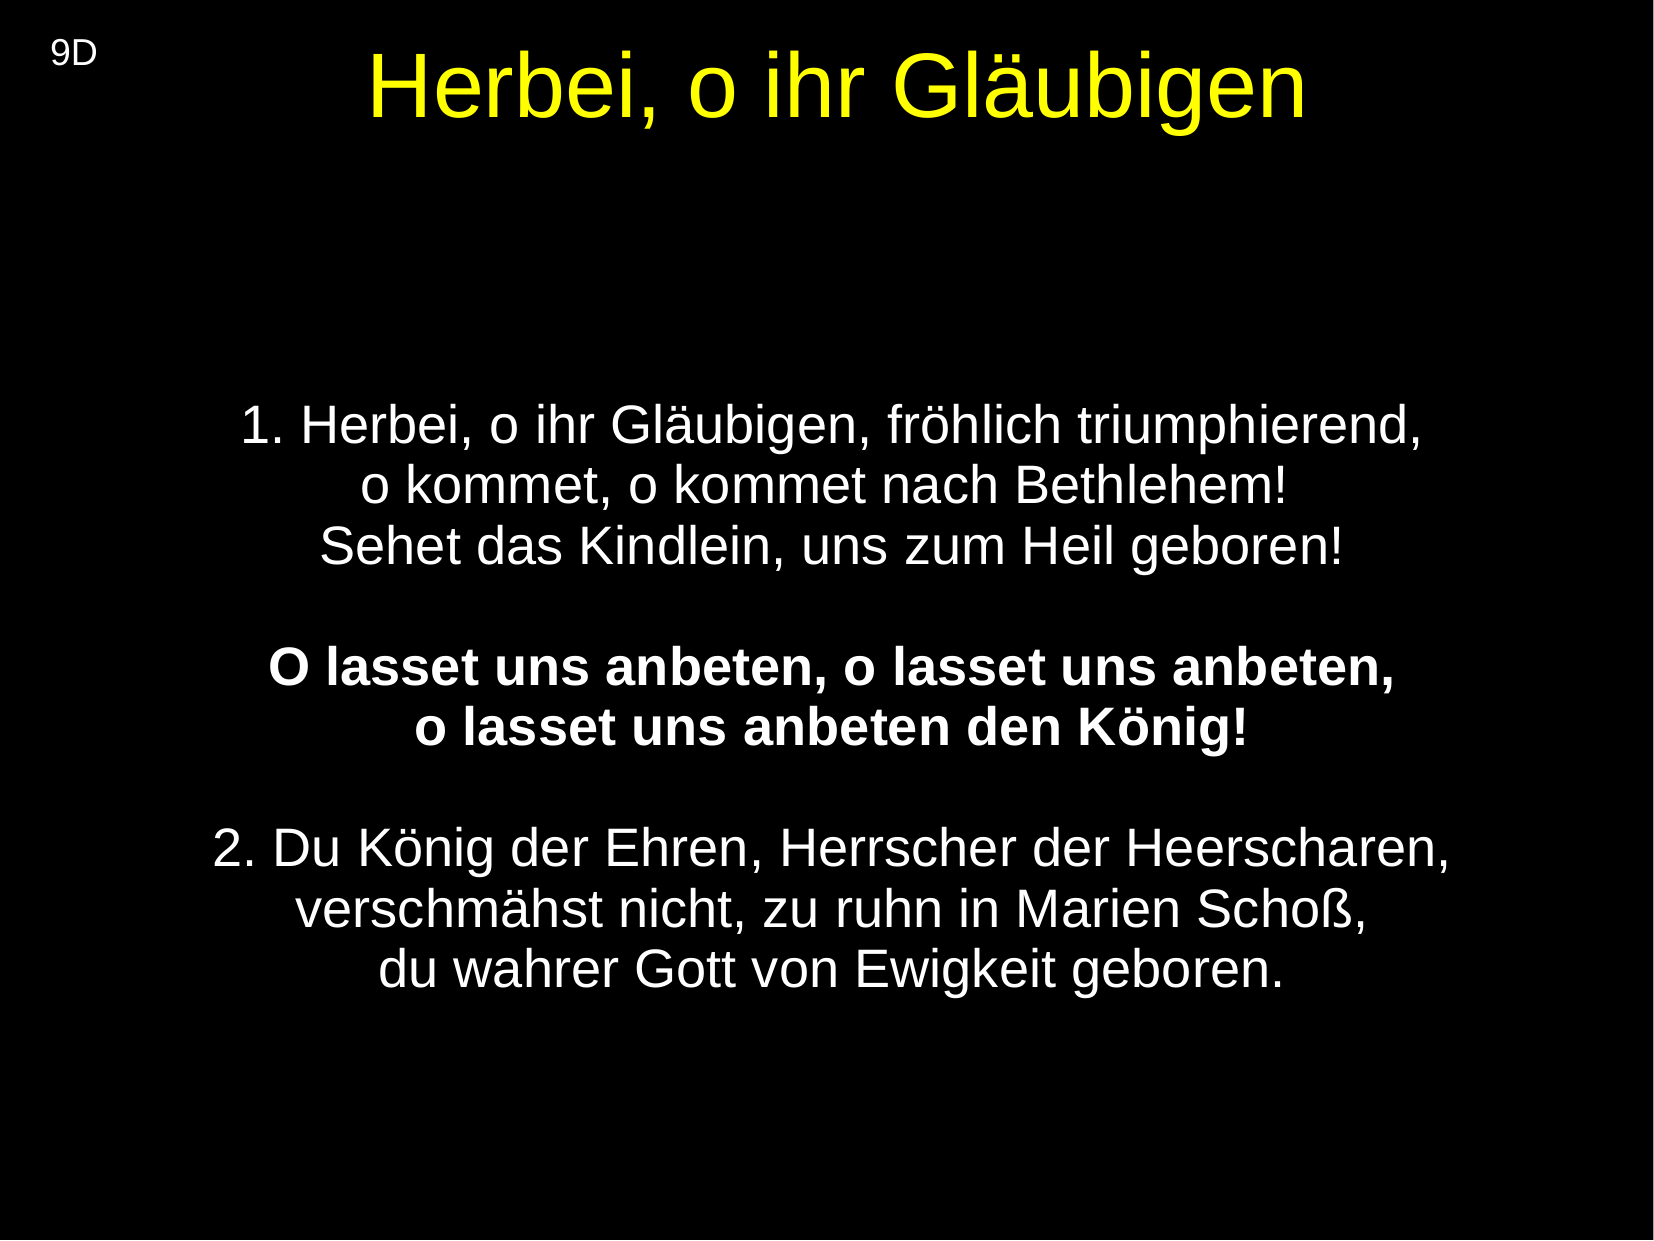

# Herbei, o ihr Gläubigen
9D
1. Herbei, o ihr Gläubigen, fröhlich triumphierend,
o kommet, o kommet nach Bethlehem!
Sehet das Kindlein, uns zum Heil geboren!
O lasset uns anbeten, o lasset uns anbeten,
o lasset uns anbeten den König!
2. Du König der Ehren, Herrscher der Heerscharen,
verschmähst nicht, zu ruhn in Marien Schoß,
du wahrer Gott von Ewigkeit geboren.